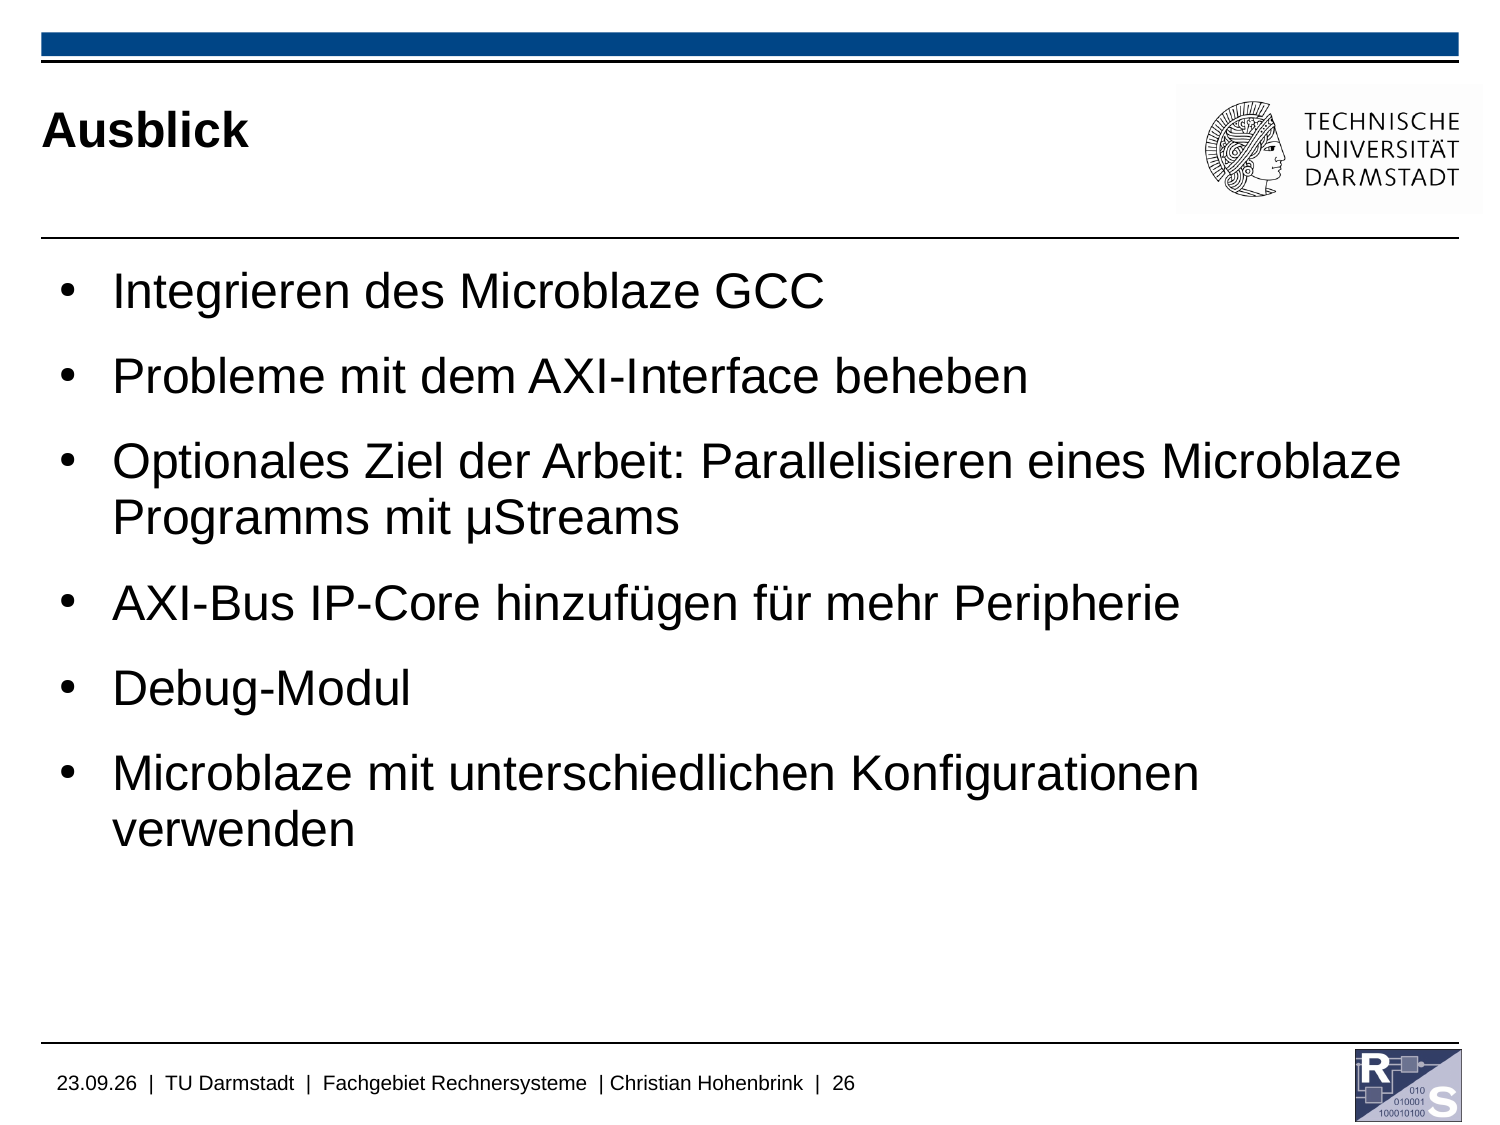

# Ausblick
Integrieren des Microblaze GCC
Probleme mit dem AXI-Interface beheben
Optionales Ziel der Arbeit: Parallelisieren eines Microblaze Programms mit μStreams
AXI-Bus IP-Core hinzufügen für mehr Peripherie
Debug-Modul
Microblaze mit unterschiedlichen Konfigurationen verwenden